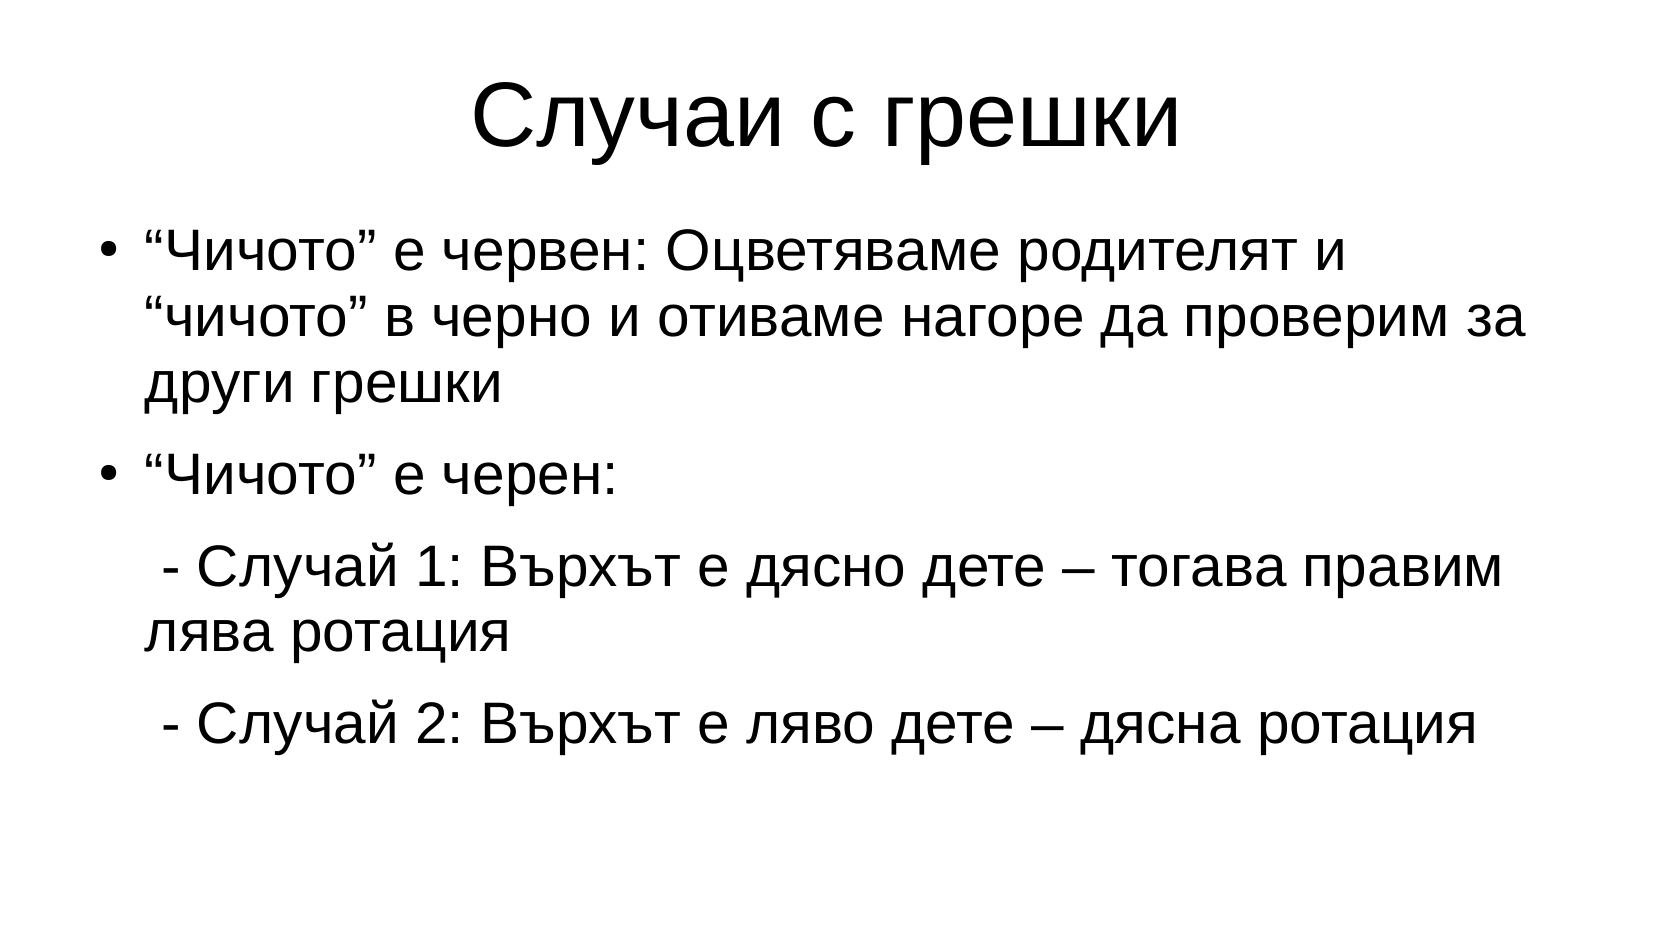

# Случаи с грешки
“Чичото” е червен: Оцветяваме родителят и “чичото” в черно и отиваме нагоре да проверим за други грешки
“Чичото” е черен:
 - Случай 1: Върхът е дясно дете – тогава правим лява ротация
 - Случай 2: Върхът е ляво дете – дясна ротация